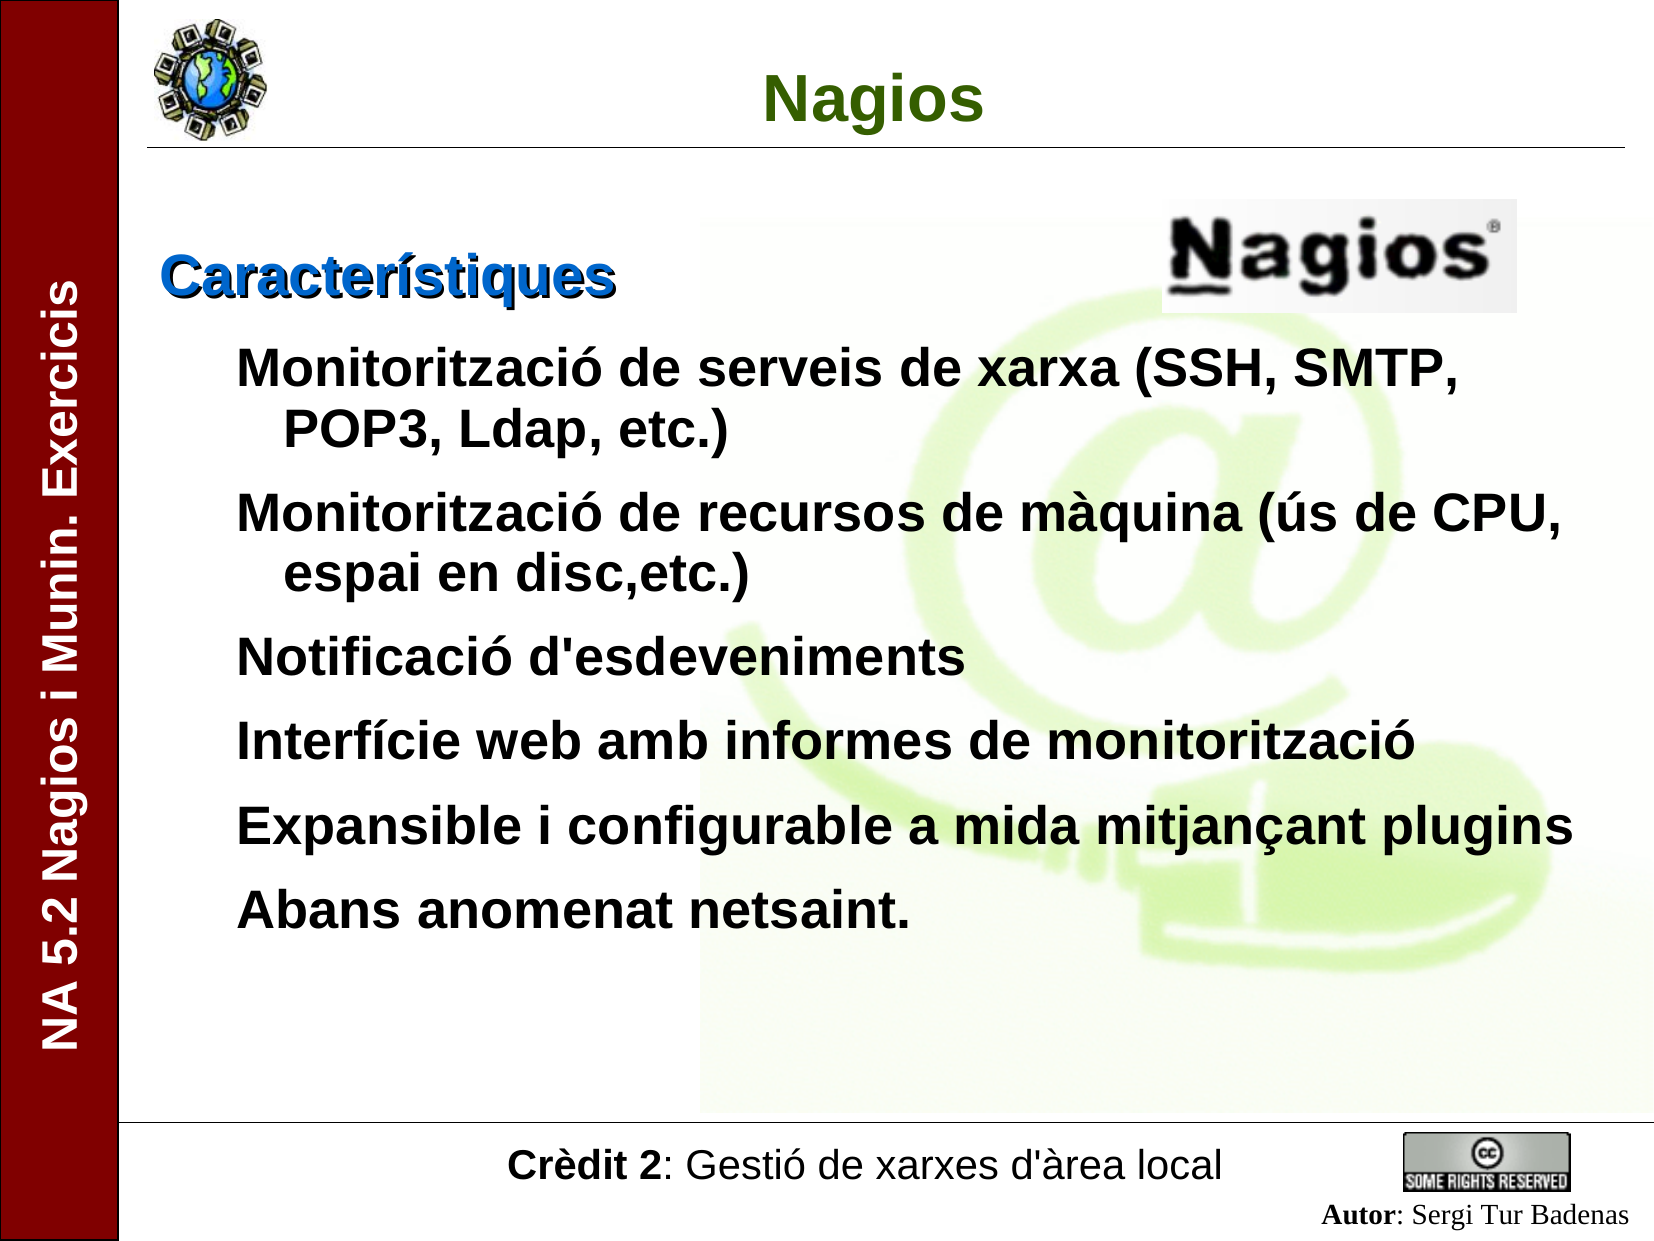

# Nagios
Característiques
Monitorització de serveis de xarxa (SSH, SMTP, POP3, Ldap, etc.)
Monitorització de recursos de màquina (ús de CPU, espai en disc,etc.)
Notificació d'esdeveniments
Interfície web amb informes de monitorització
Expansible i configurable a mida mitjançant plugins
Abans anomenat netsaint.